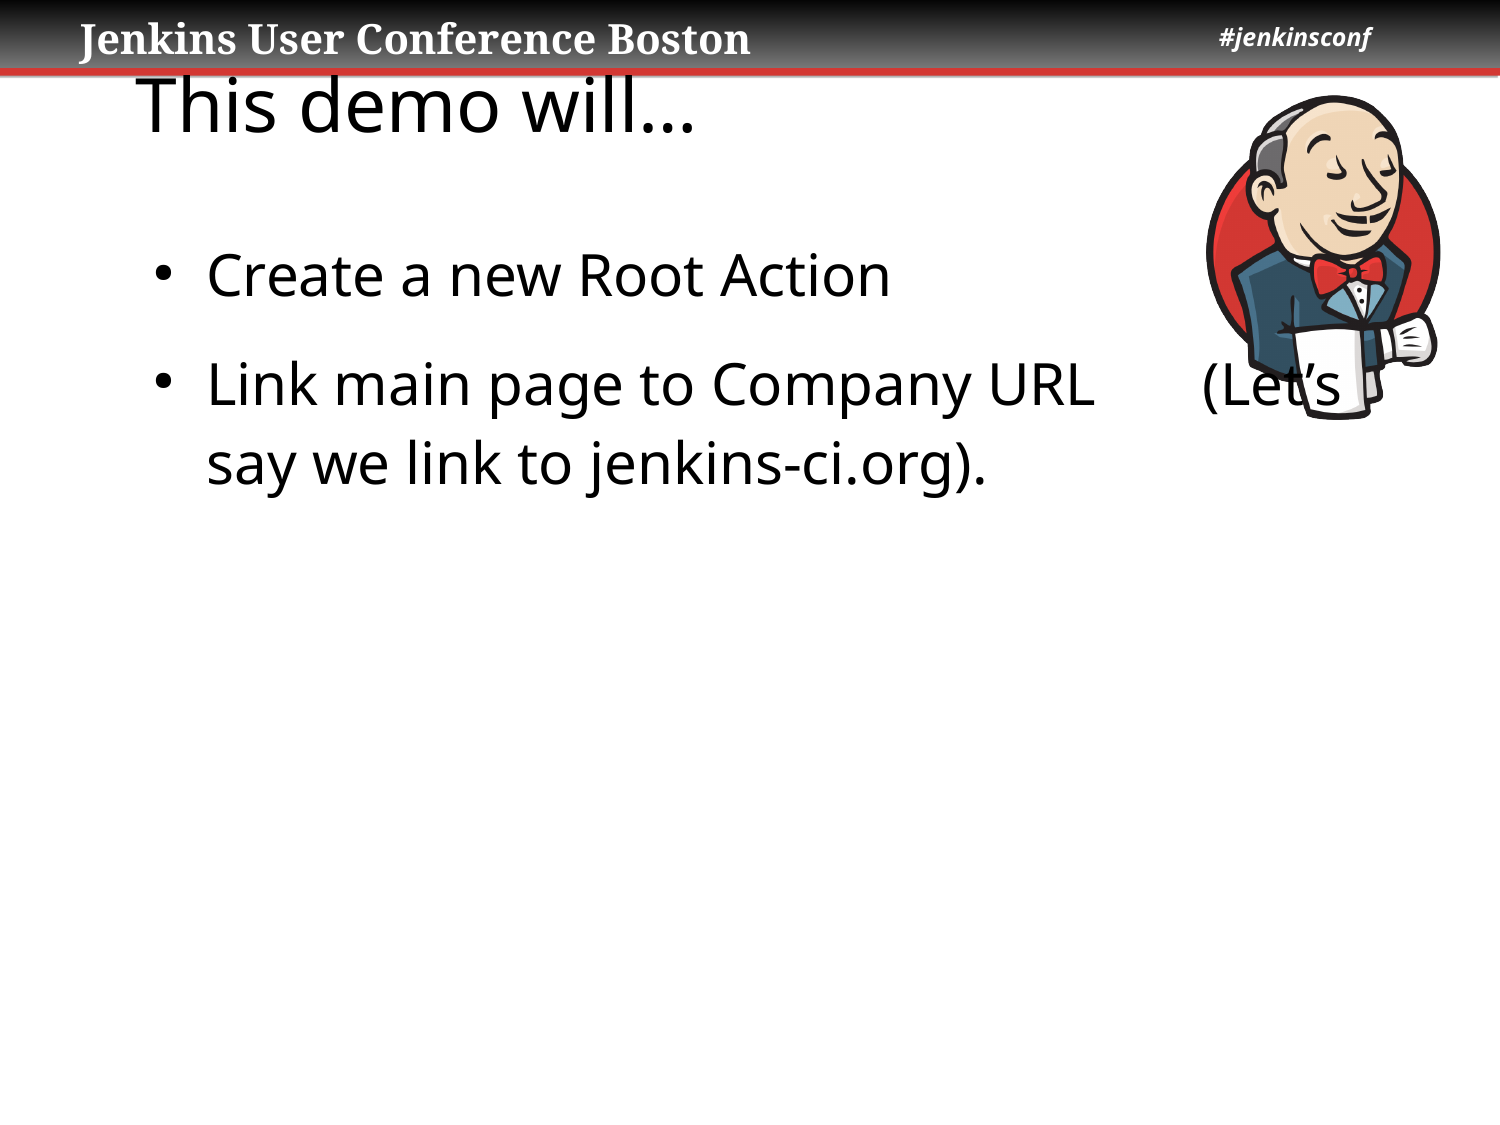

# This demo will…
Create a new Root Action
Link main page to Company URL (Let’s say we link to jenkins-ci.org).